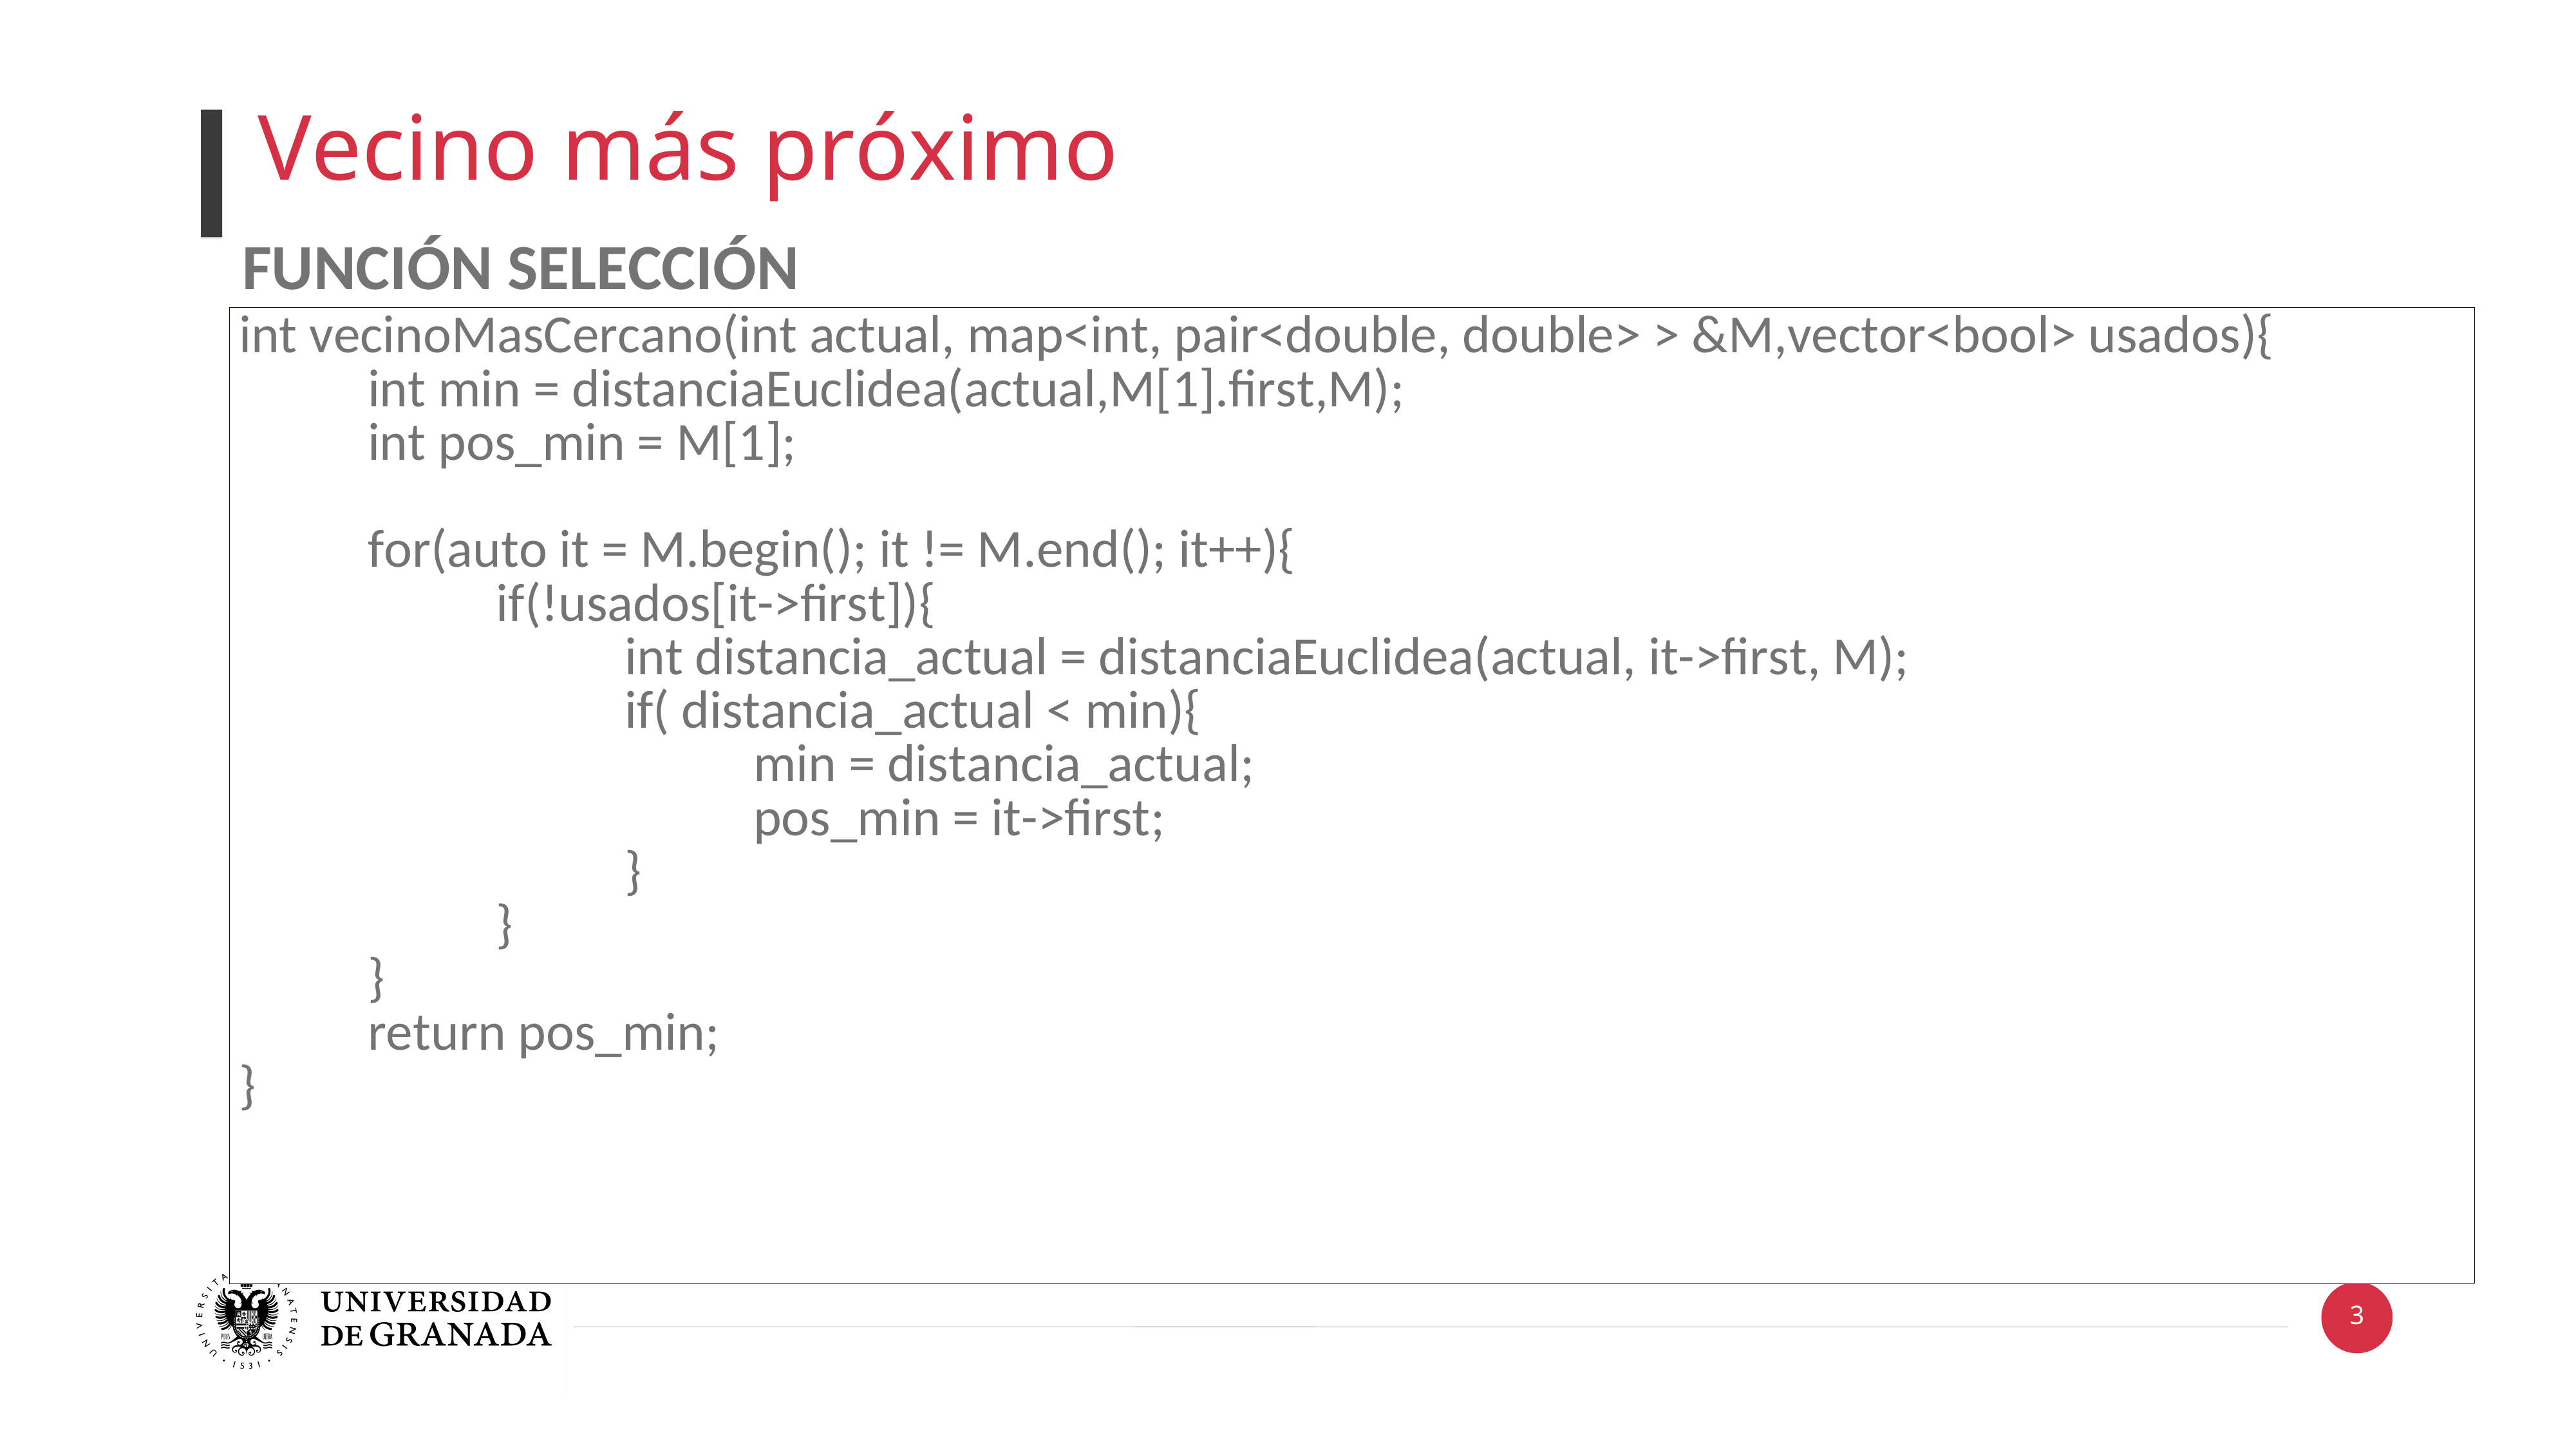

Vecino más próximo
FUNCIÓN SELECCIÓN
| int vecinoMasCercano(int actual, map<int, pair<double, double> > &M,vector<bool> usados){ int min = distanciaEuclidea(actual,M[1].first,M); int pos\_min = M[1]; for(auto it = M.begin(); it != M.end(); it++){ if(!usados[it->first]){ int distancia\_actual = distanciaEuclidea(actual, it->first, M); if( distancia\_actual < min){ min = distancia\_actual; pos\_min = it->first; } } } return pos\_min; } |
| --- |